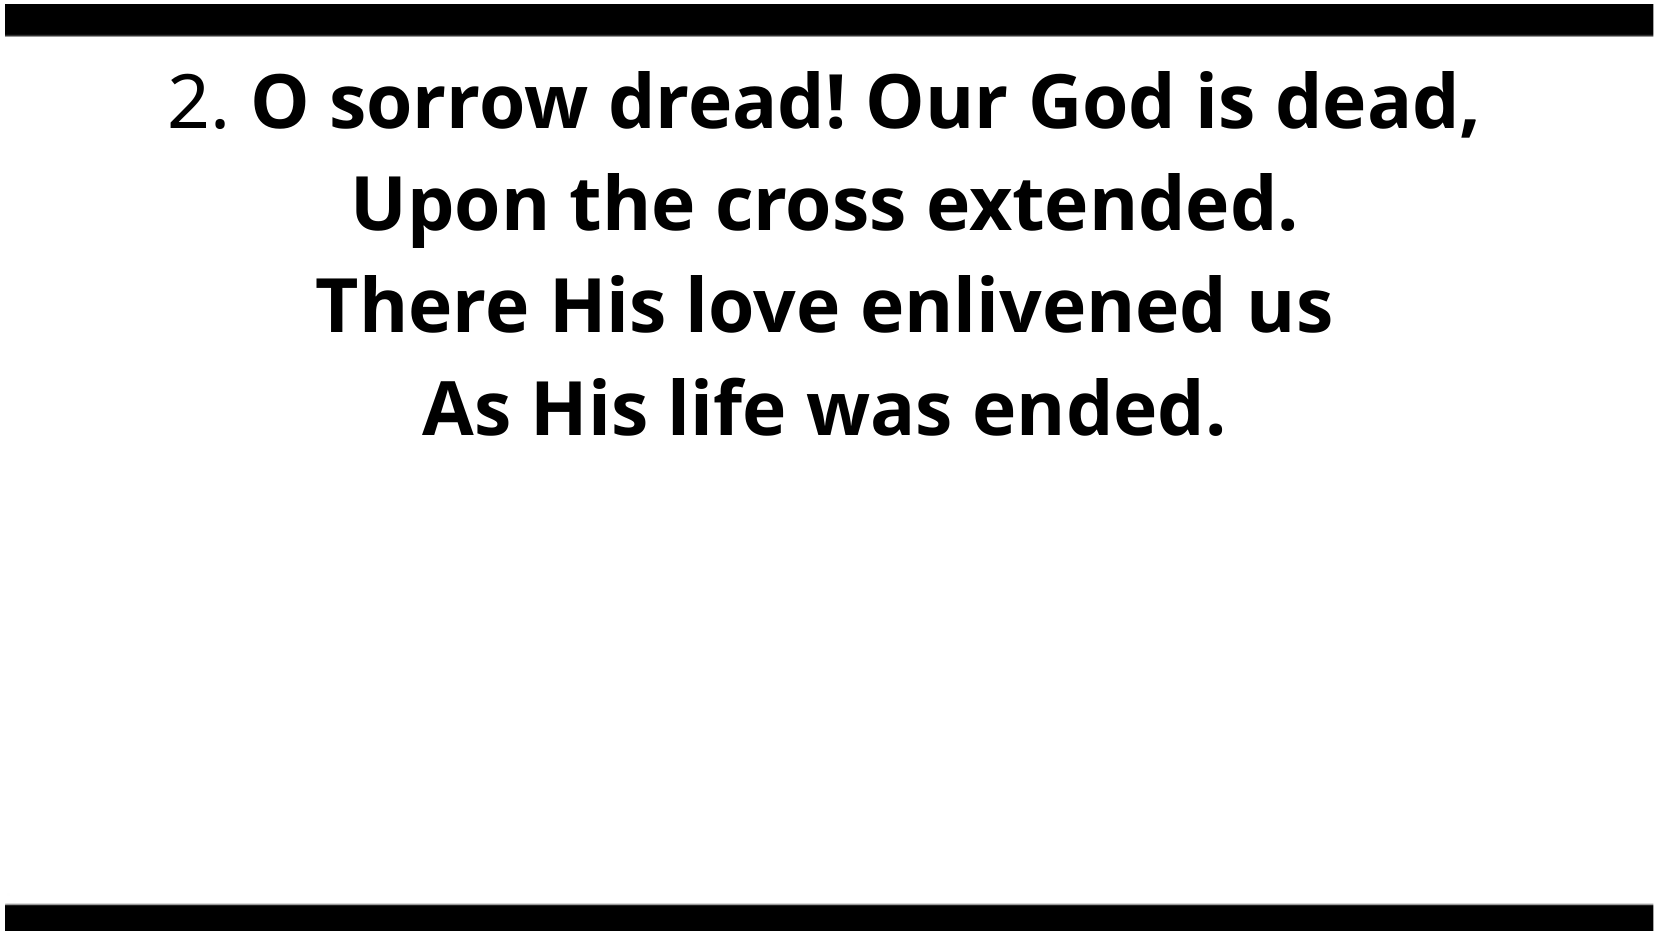

2. O sorrow dread! Our God is dead,
Upon the cross extended.
There His love enlivened us
As His life was ended.